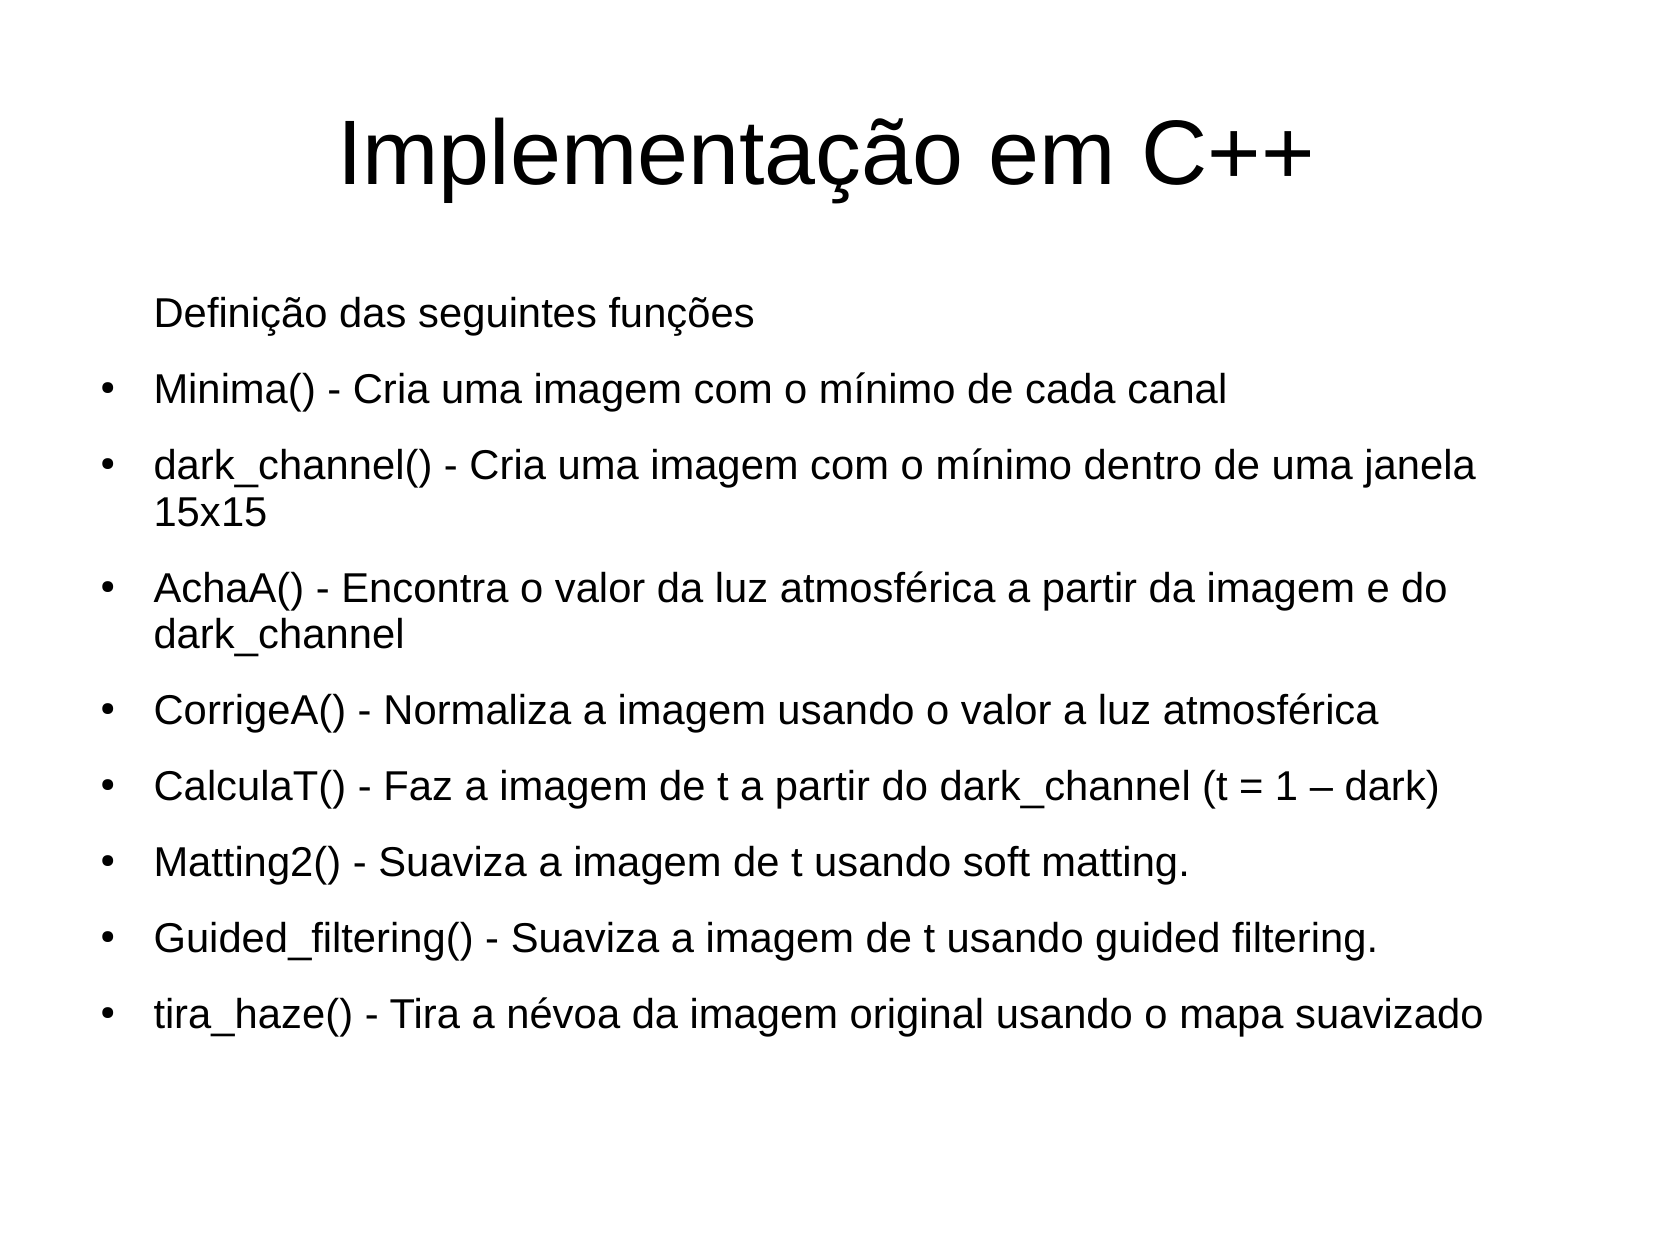

# Implementação em C++
Definição das seguintes funções
Minima() - Cria uma imagem com o mínimo de cada canal
dark_channel() - Cria uma imagem com o mínimo dentro de uma janela 15x15
AchaA() - Encontra o valor da luz atmosférica a partir da imagem e do dark_channel
CorrigeA() - Normaliza a imagem usando o valor a luz atmosférica
CalculaT() - Faz a imagem de t a partir do dark_channel (t = 1 – dark)
Matting2() - Suaviza a imagem de t usando soft matting.
Guided_filtering() - Suaviza a imagem de t usando guided filtering.
tira_haze() - Tira a névoa da imagem original usando o mapa suavizado